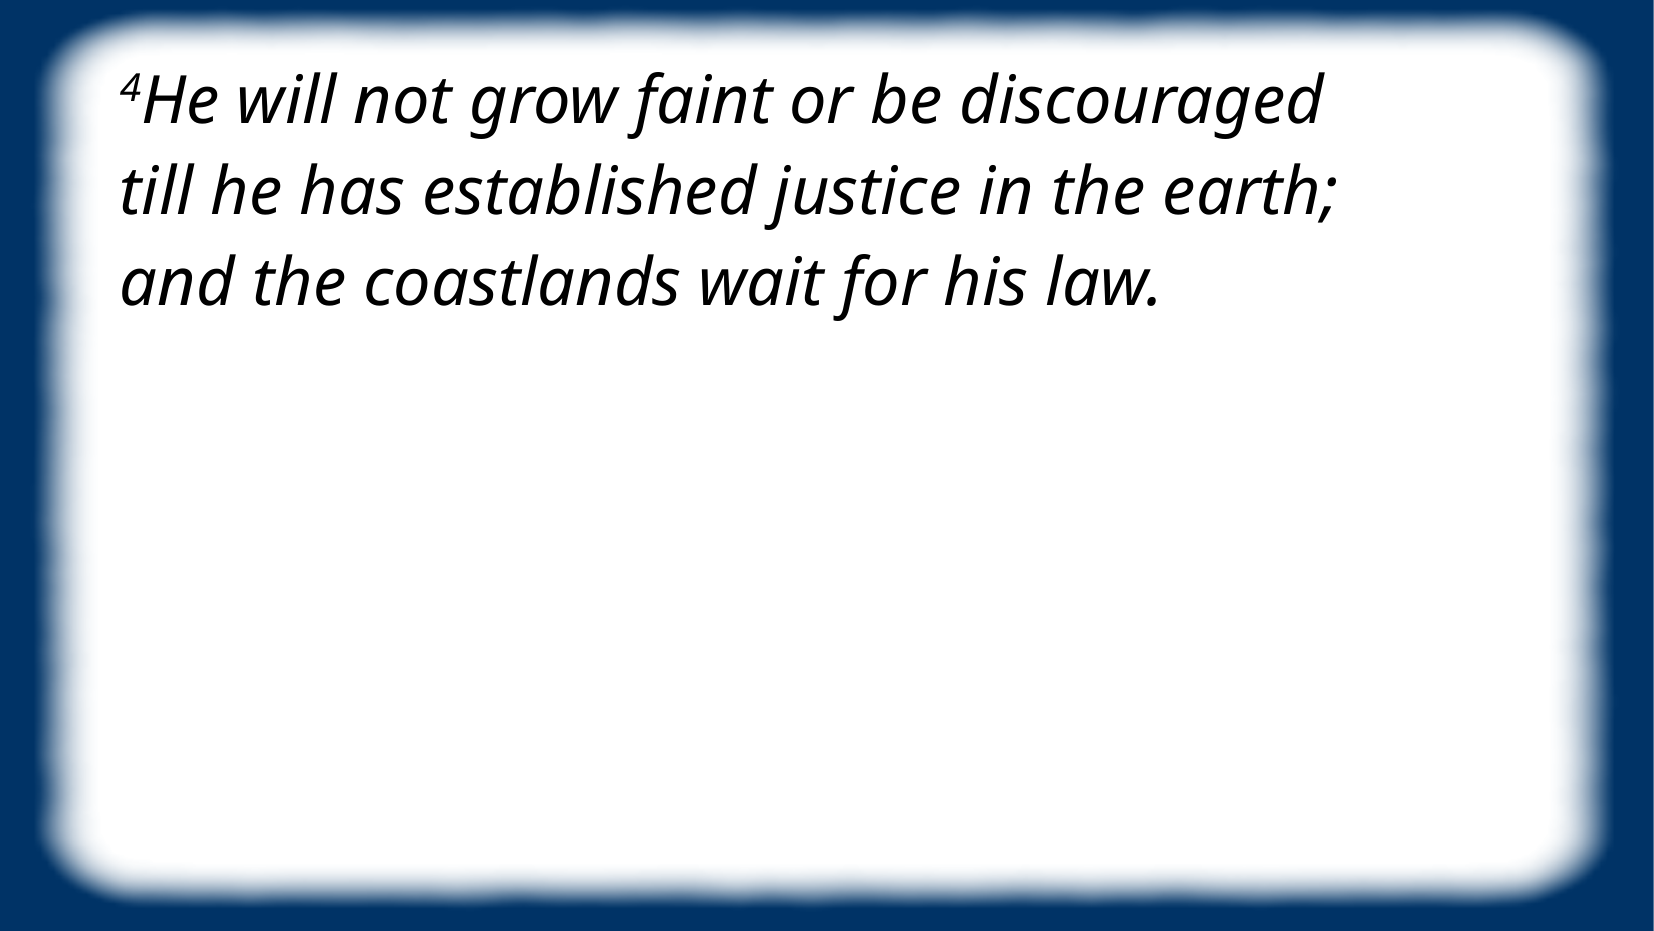

4He will not grow faint or be discouraged
till he has established justice in the earth;
and the coastlands wait for his law.